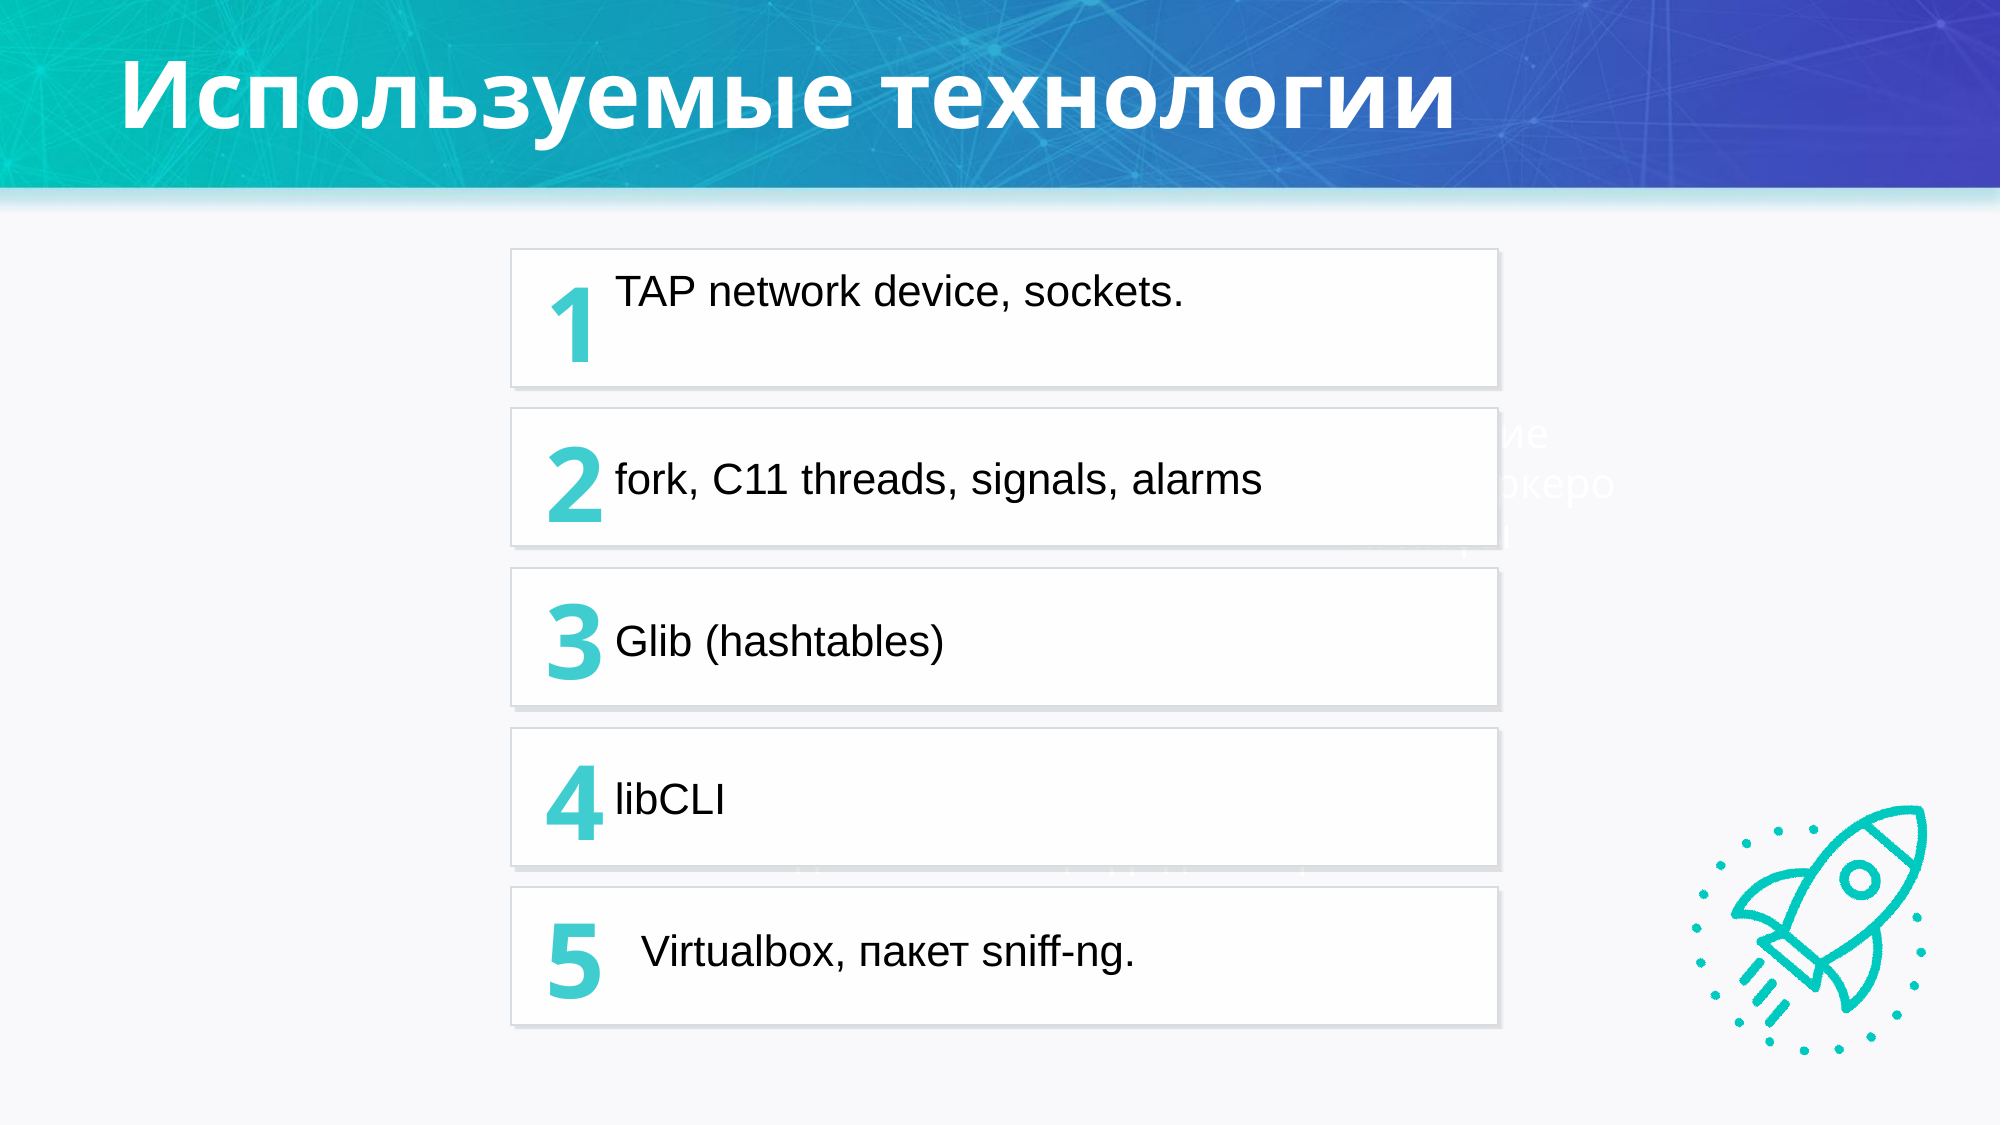

Используемые технологии
1
TAP network device, sockets.
2
Выделение фигурой/маркером инфы
fork, C11 threads, signals, alarms
3
Glib (hashtables)
4
Одна мысль на слайде
без картинок
libCLI
Использование цифр для опроса
0-9
5
Virtualbox, пакет sniff-ng.